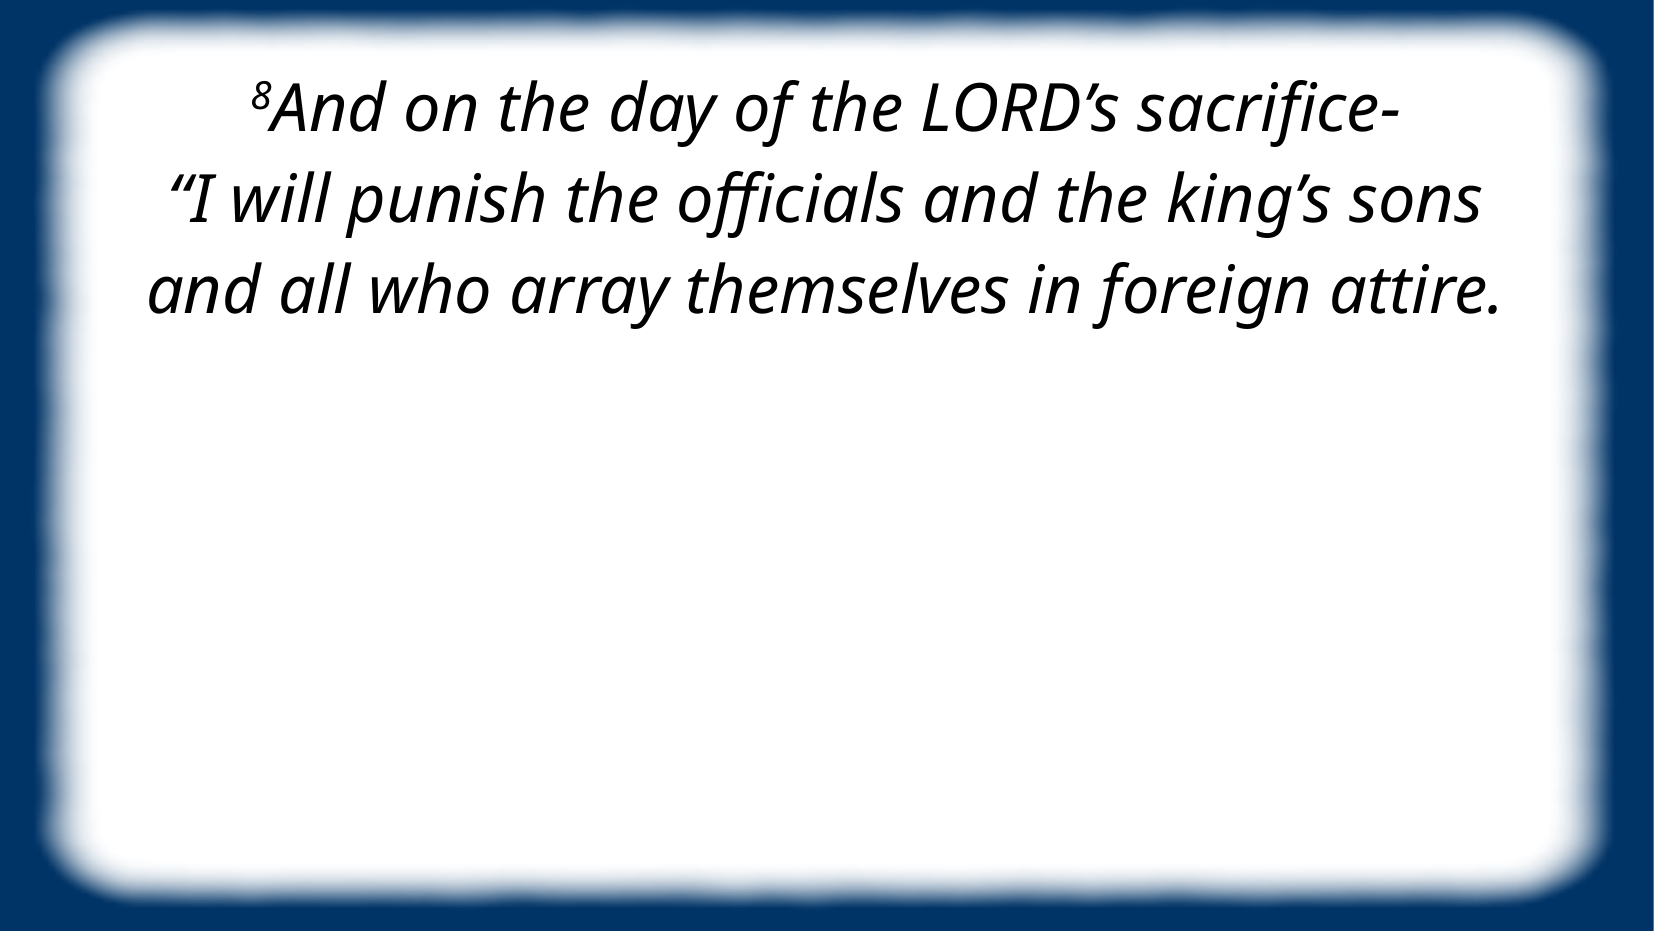

8And on the day of the LORD’s sacrifice-
“I will punish the officials and the king’s sons
and all who array themselves in foreign attire.